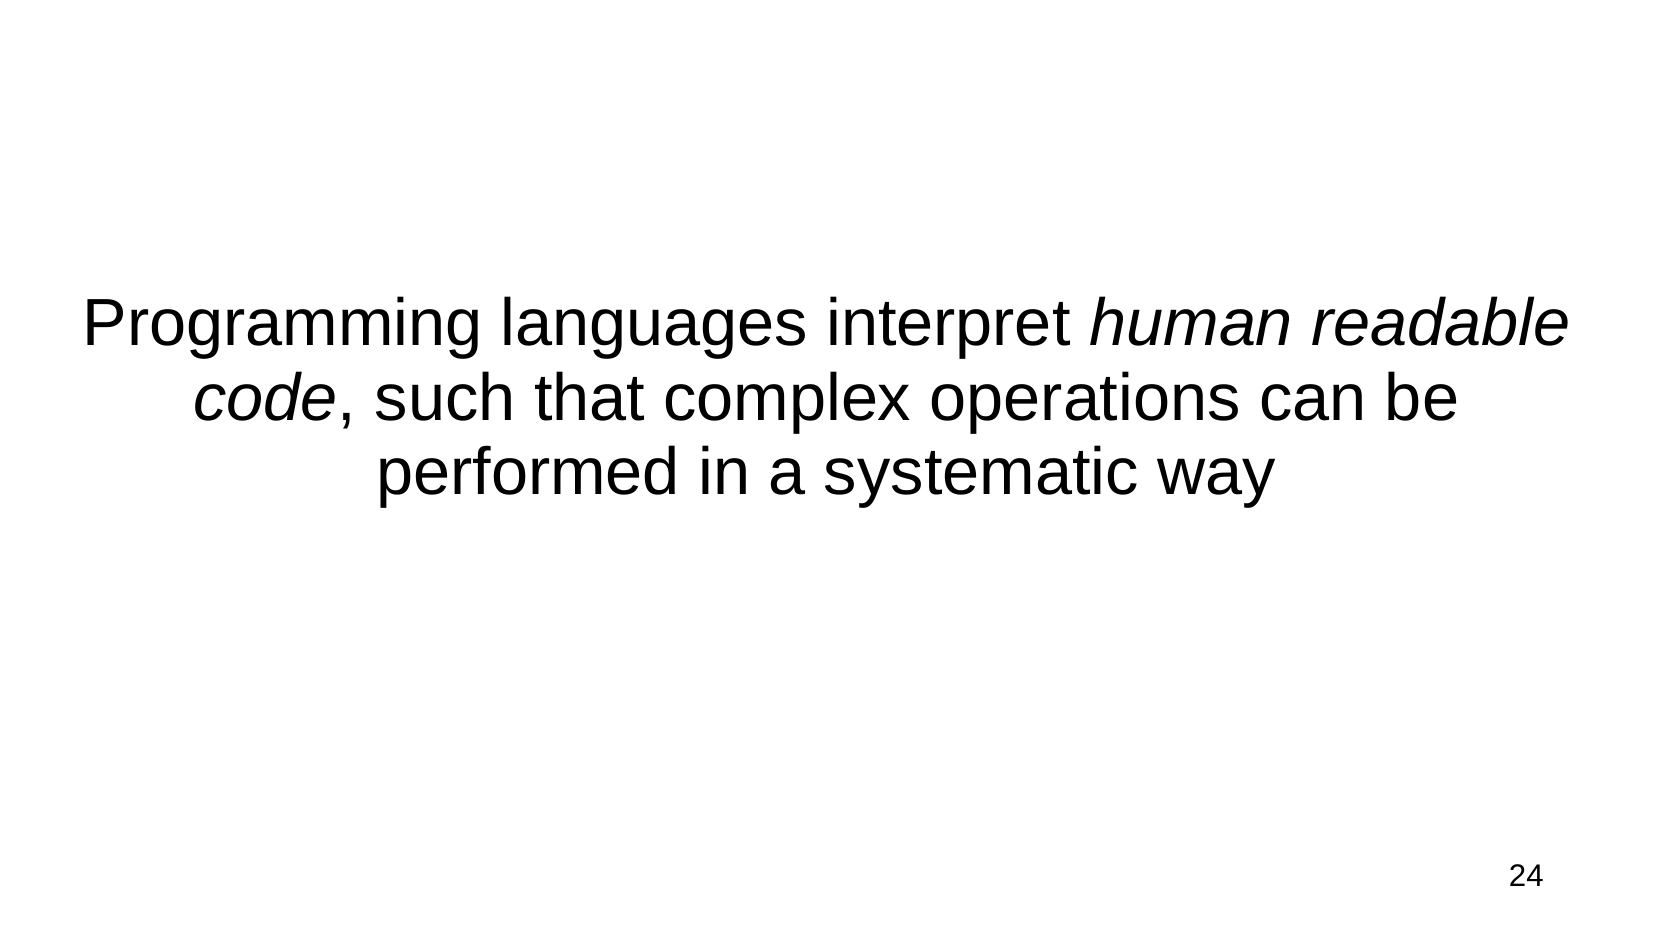

# Programming languages interpret human readable code, such that complex operations can be performed in a systematic way